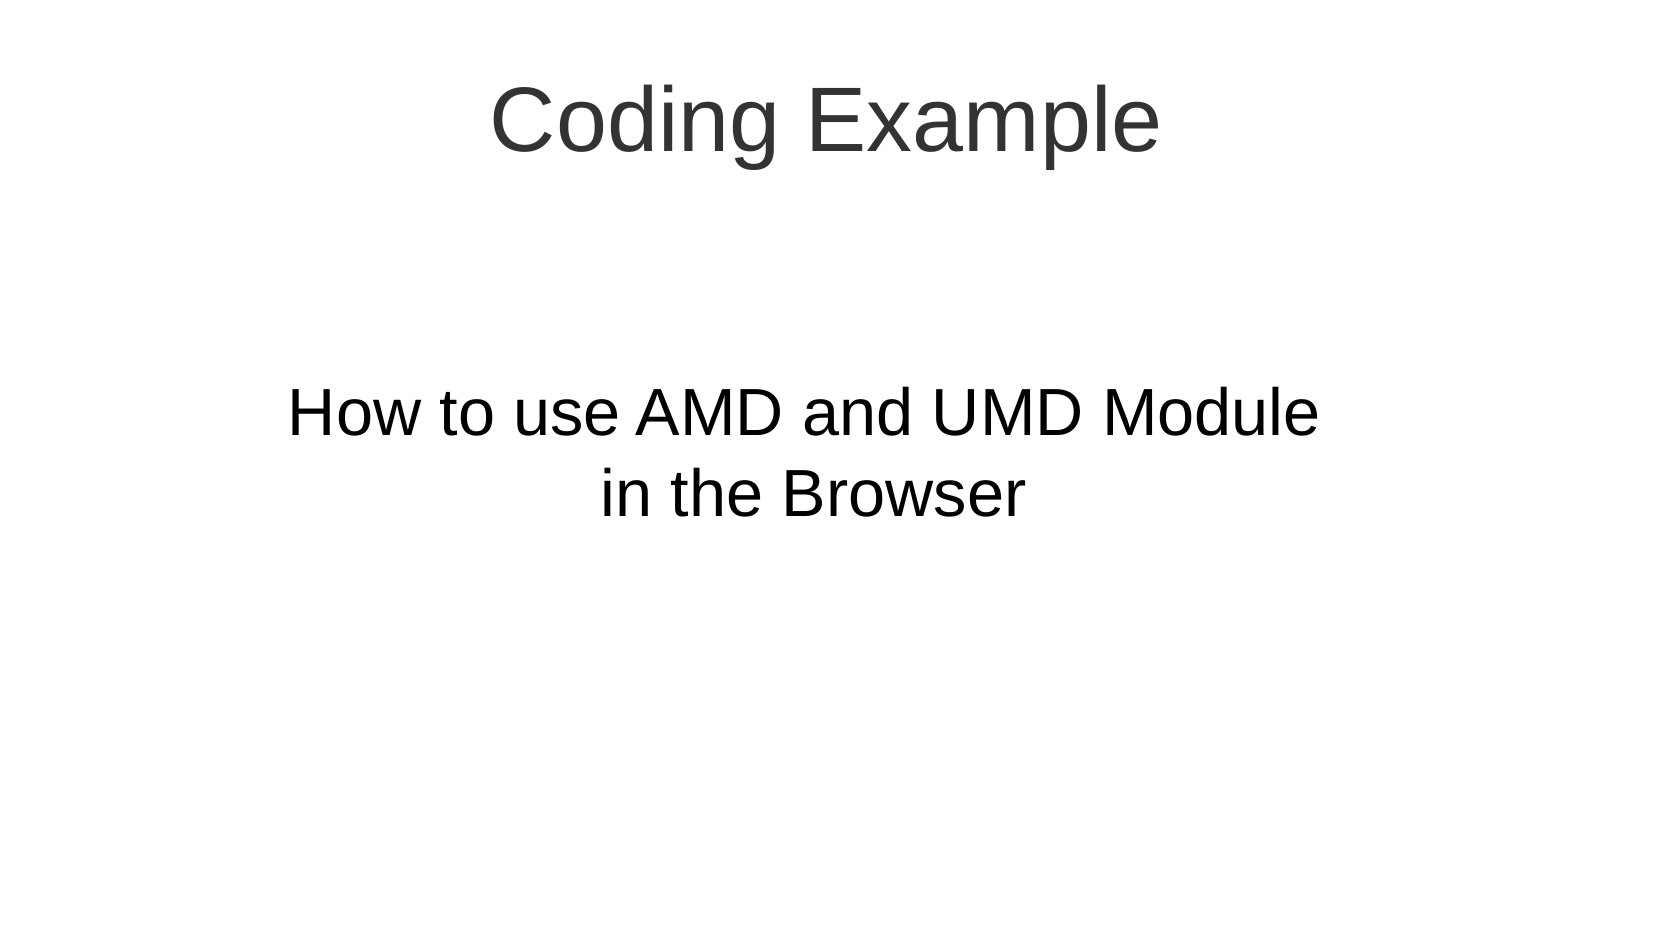

Coding Example
# How to use AMD and UMD Module in the Browser